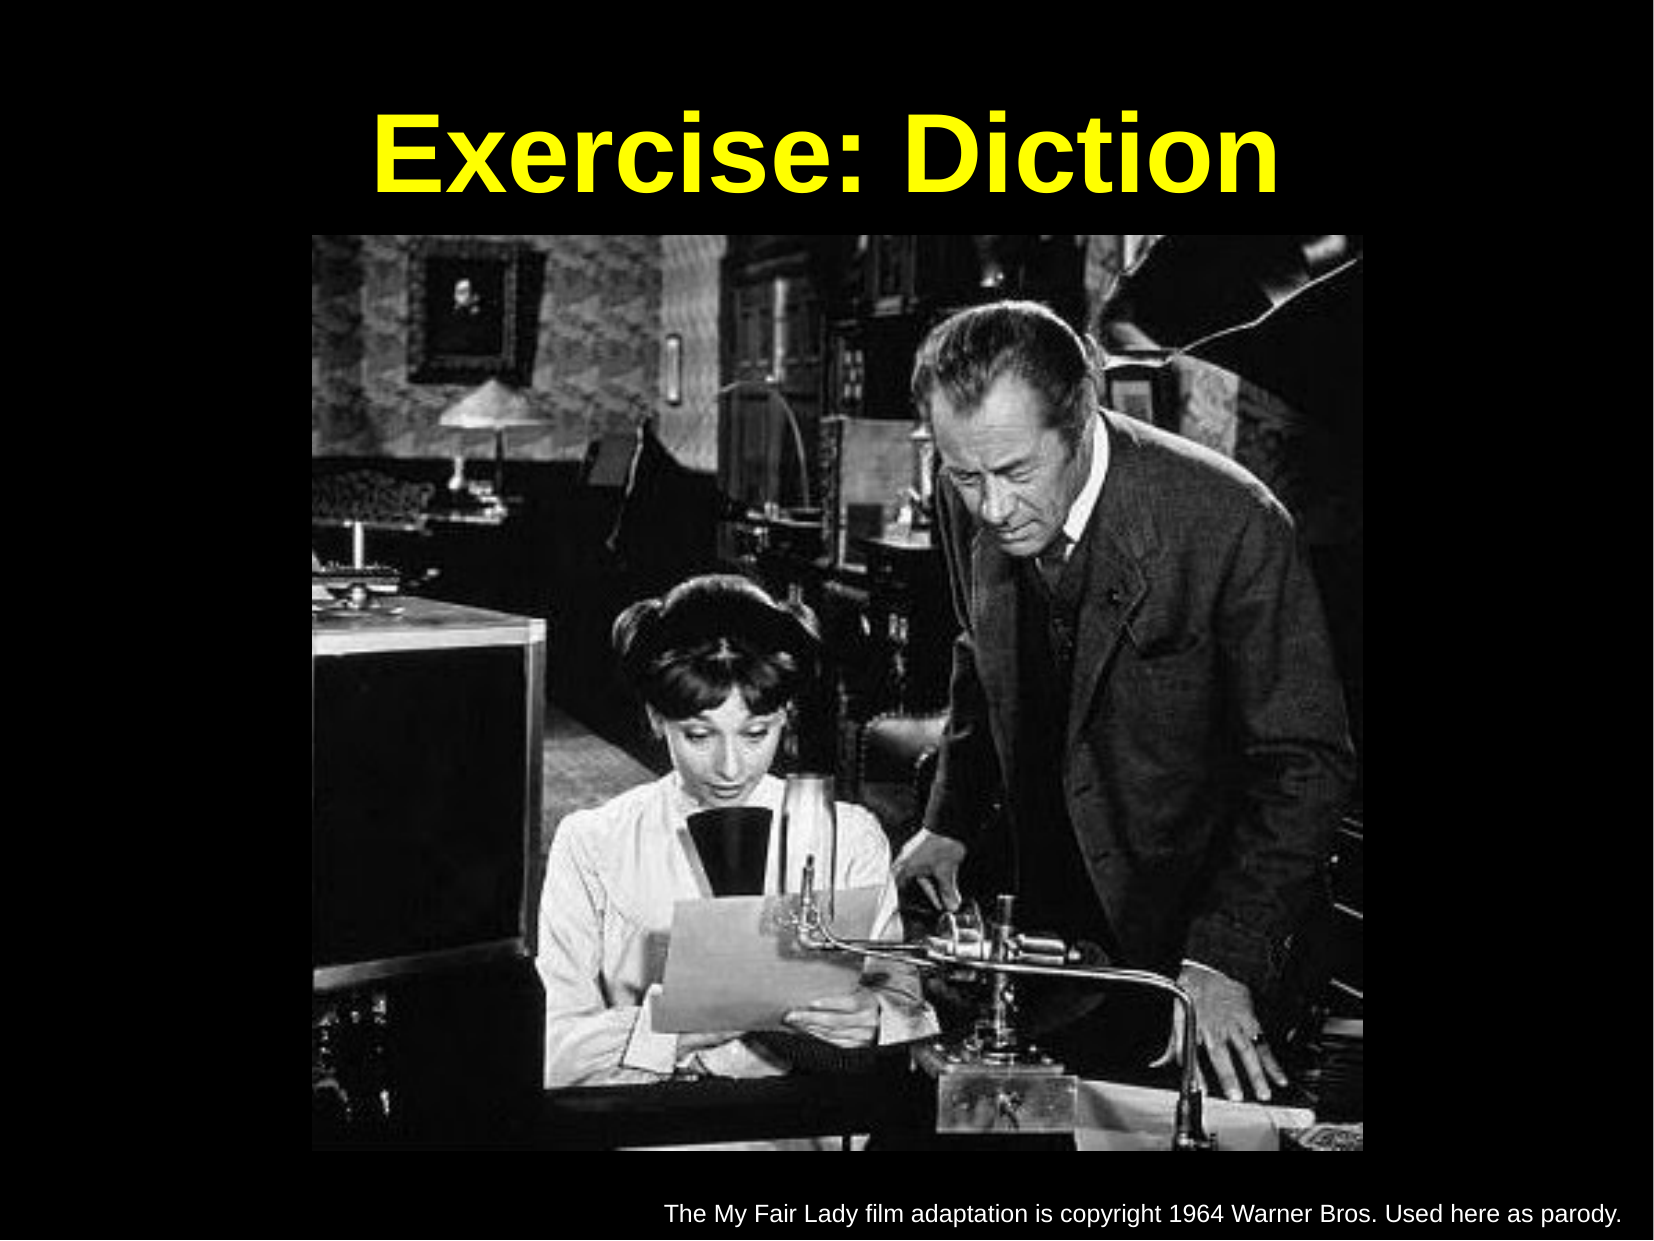

# Exercise: Diction
The My Fair Lady film adaptation is copyright 1964 Warner Bros. Used here as parody.